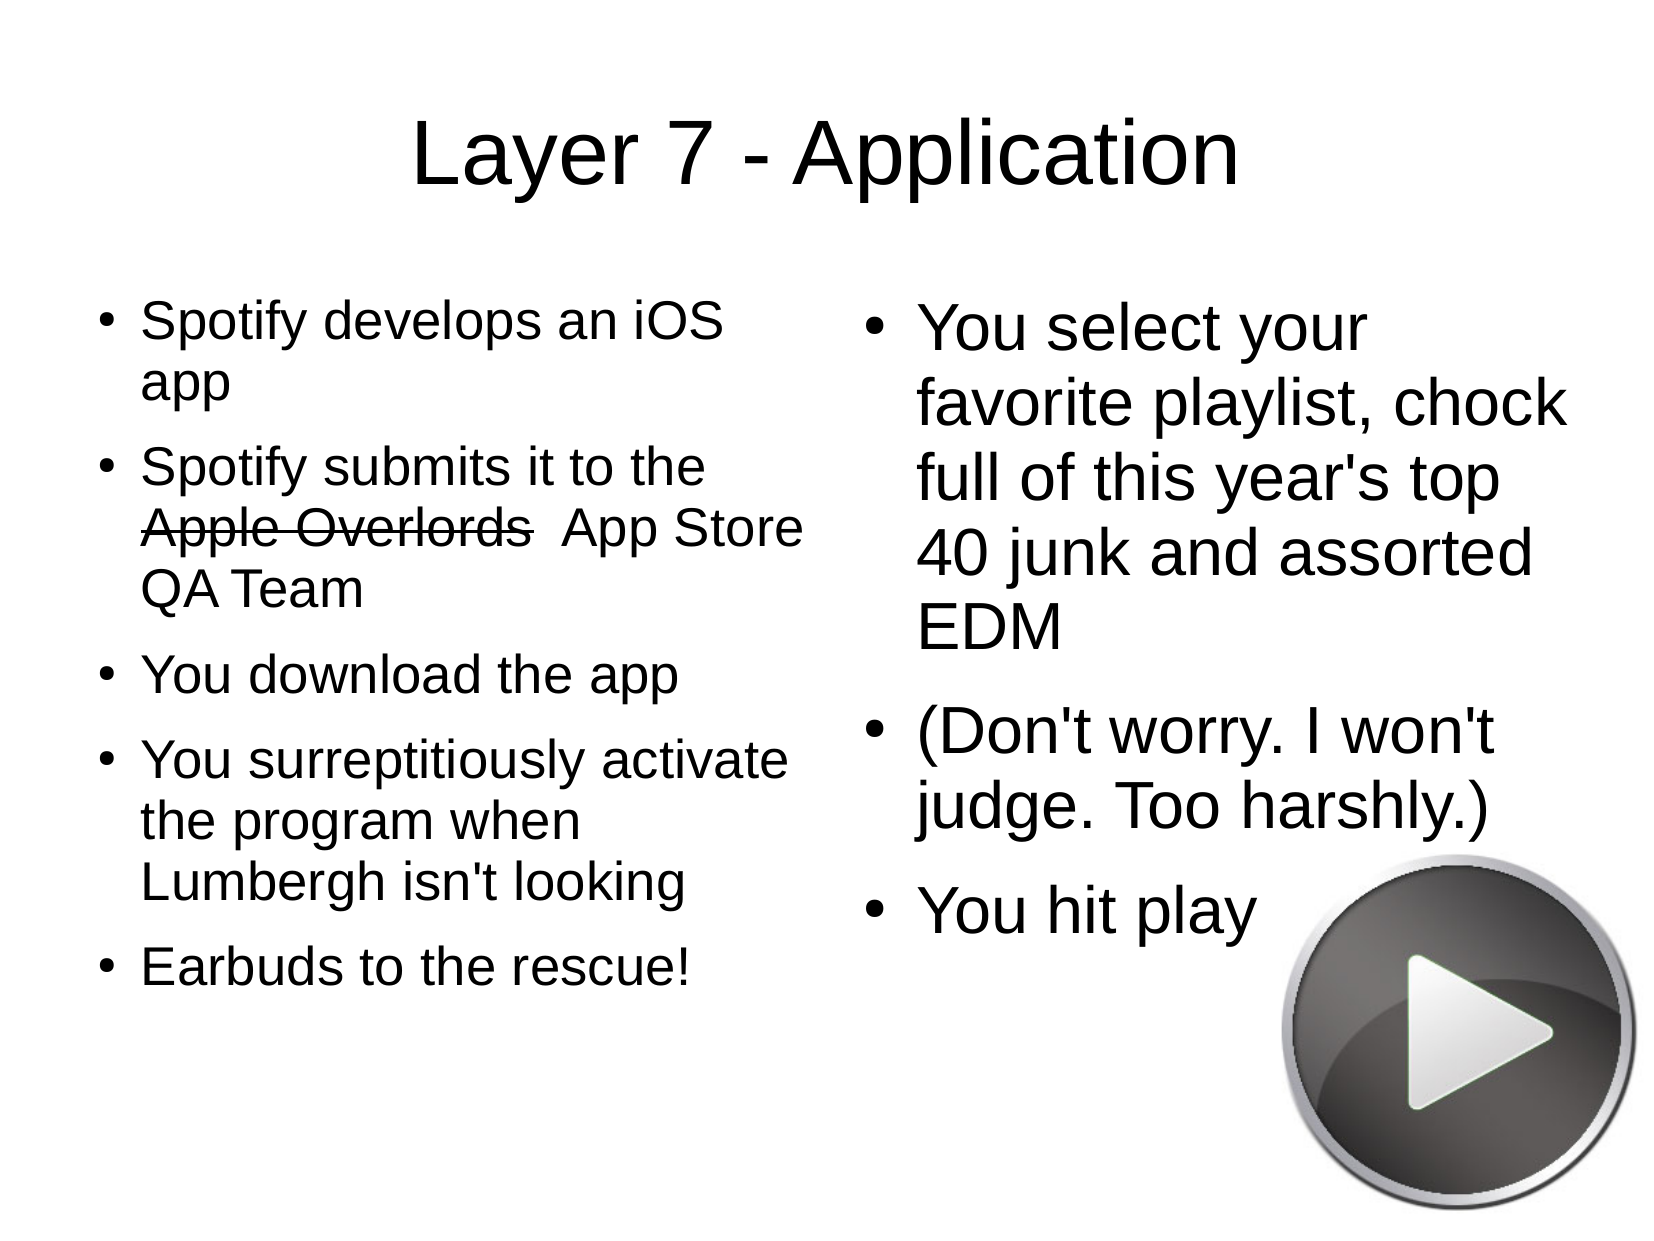

# Layer 7 - Application
Spotify develops an iOS app
Spotify submits it to the Apple Overlords App Store QA Team
You download the app
You surreptitiously activate the program when Lumbergh isn't looking
Earbuds to the rescue!
You select your favorite playlist, chock full of this year's top 40 junk and assorted EDM
(Don't worry. I won't judge. Too harshly.)
You hit play